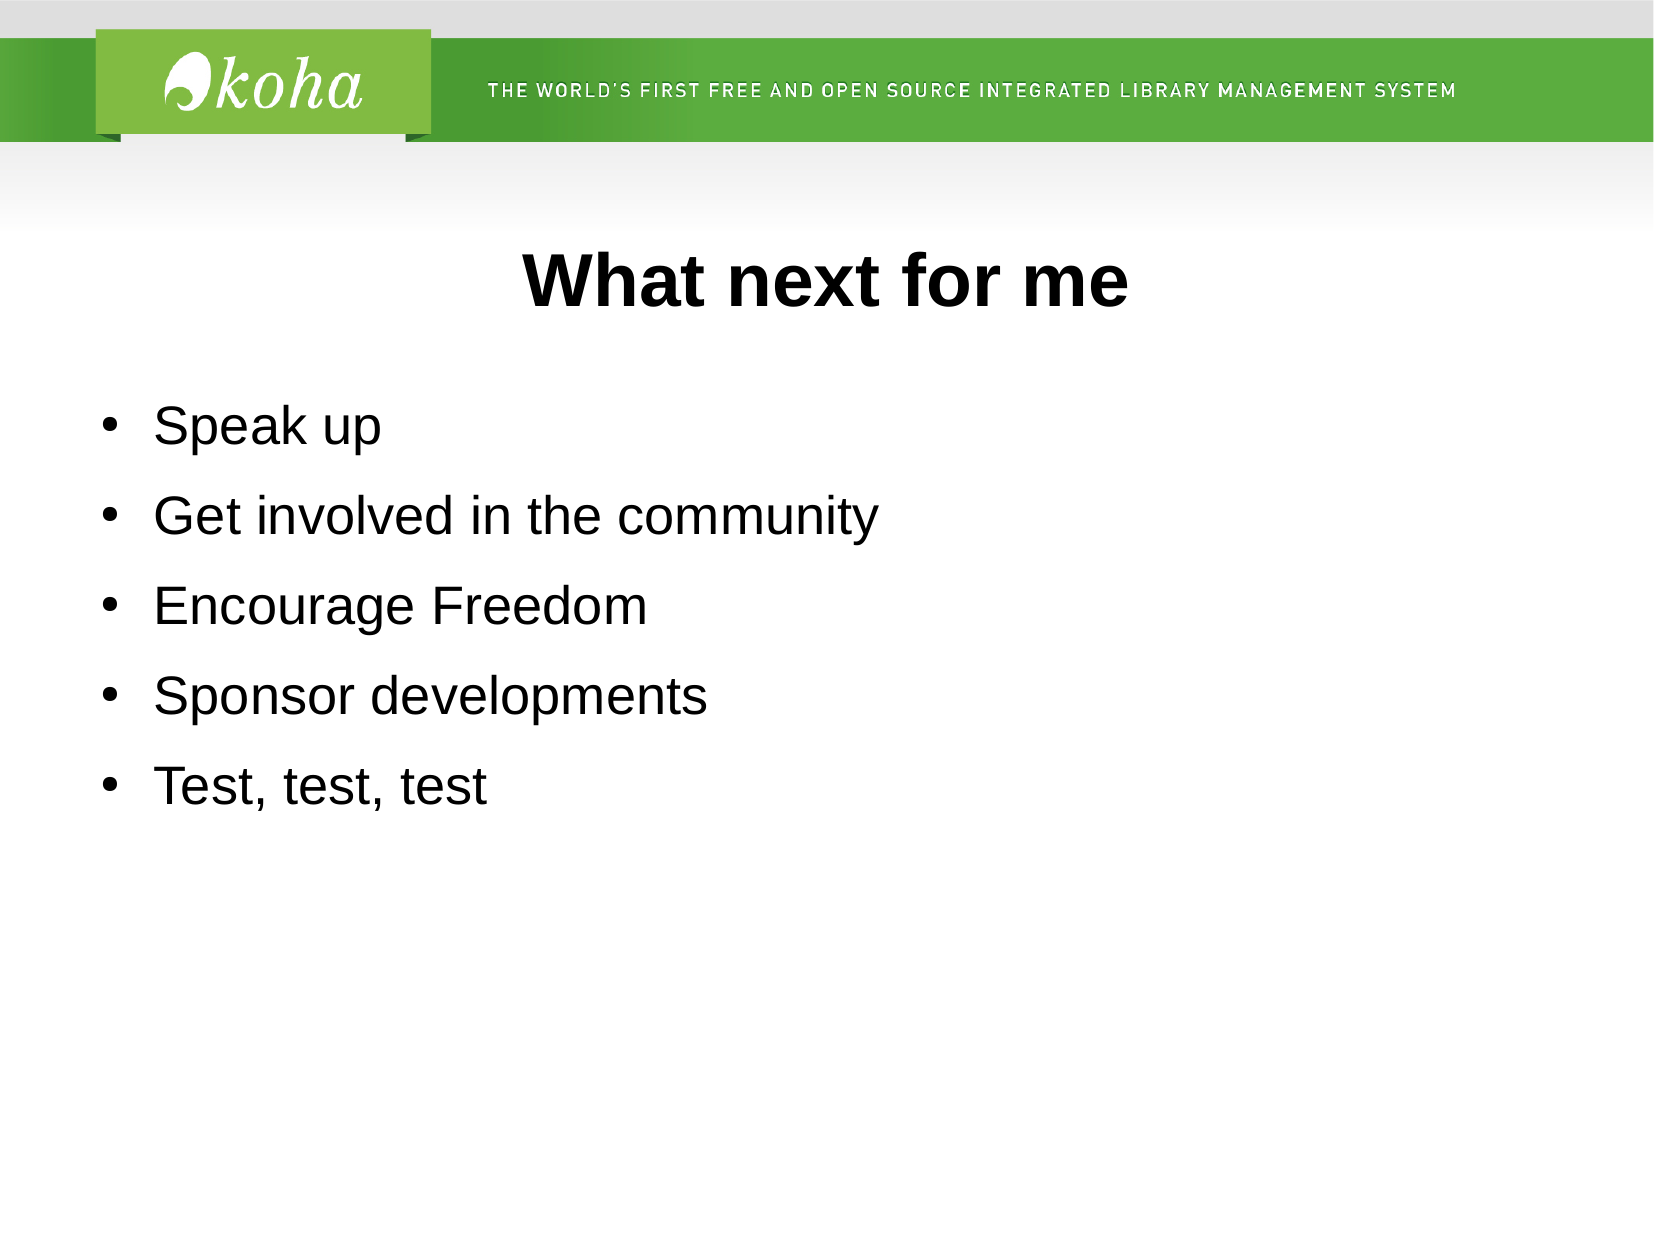

# What next for me
Speak up
Get involved in the community
Encourage Freedom
Sponsor developments
Test, test, test